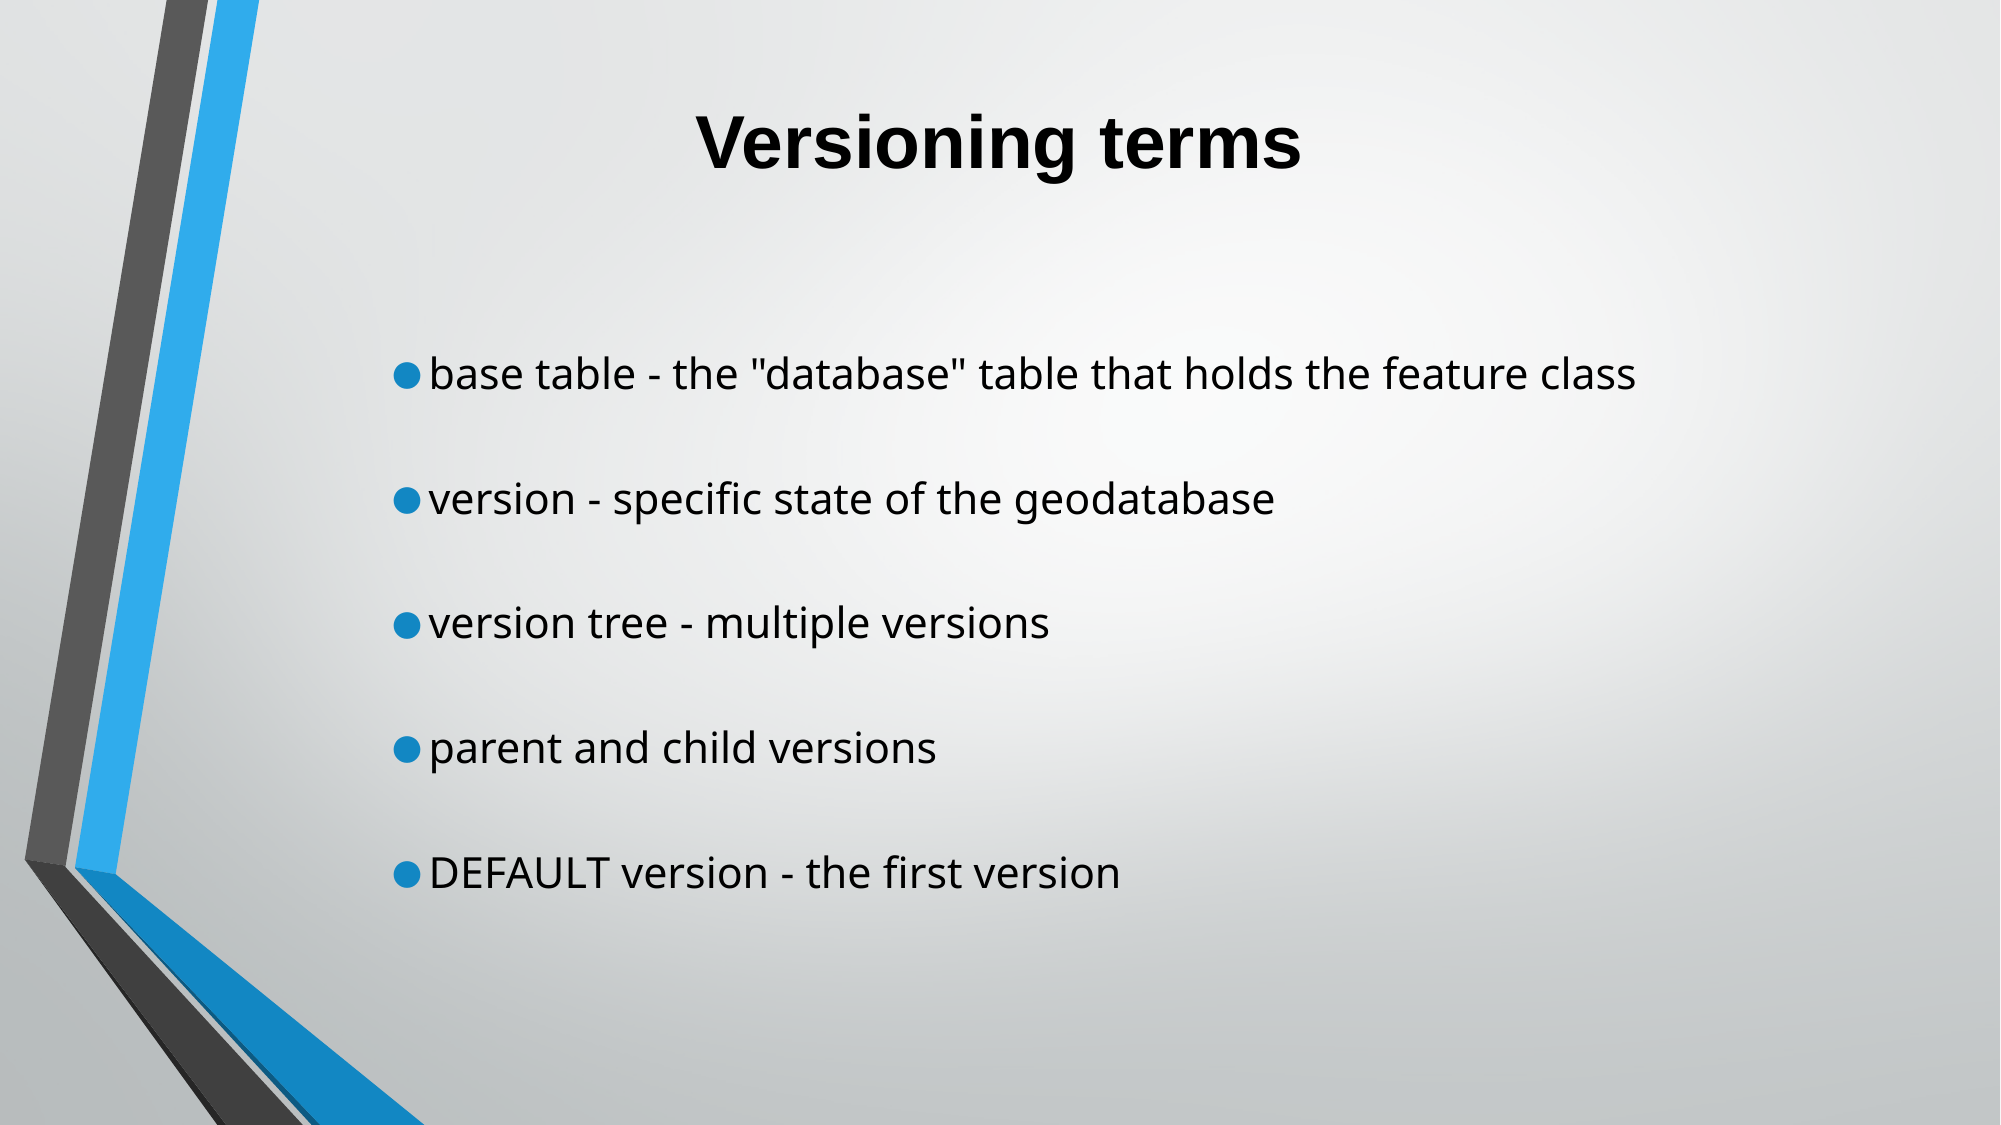

# Versioning terms
base table - the "database" table that holds the feature class
version - specific state of the geodatabase
version tree - multiple versions
parent and child versions
DEFAULT version - the first version